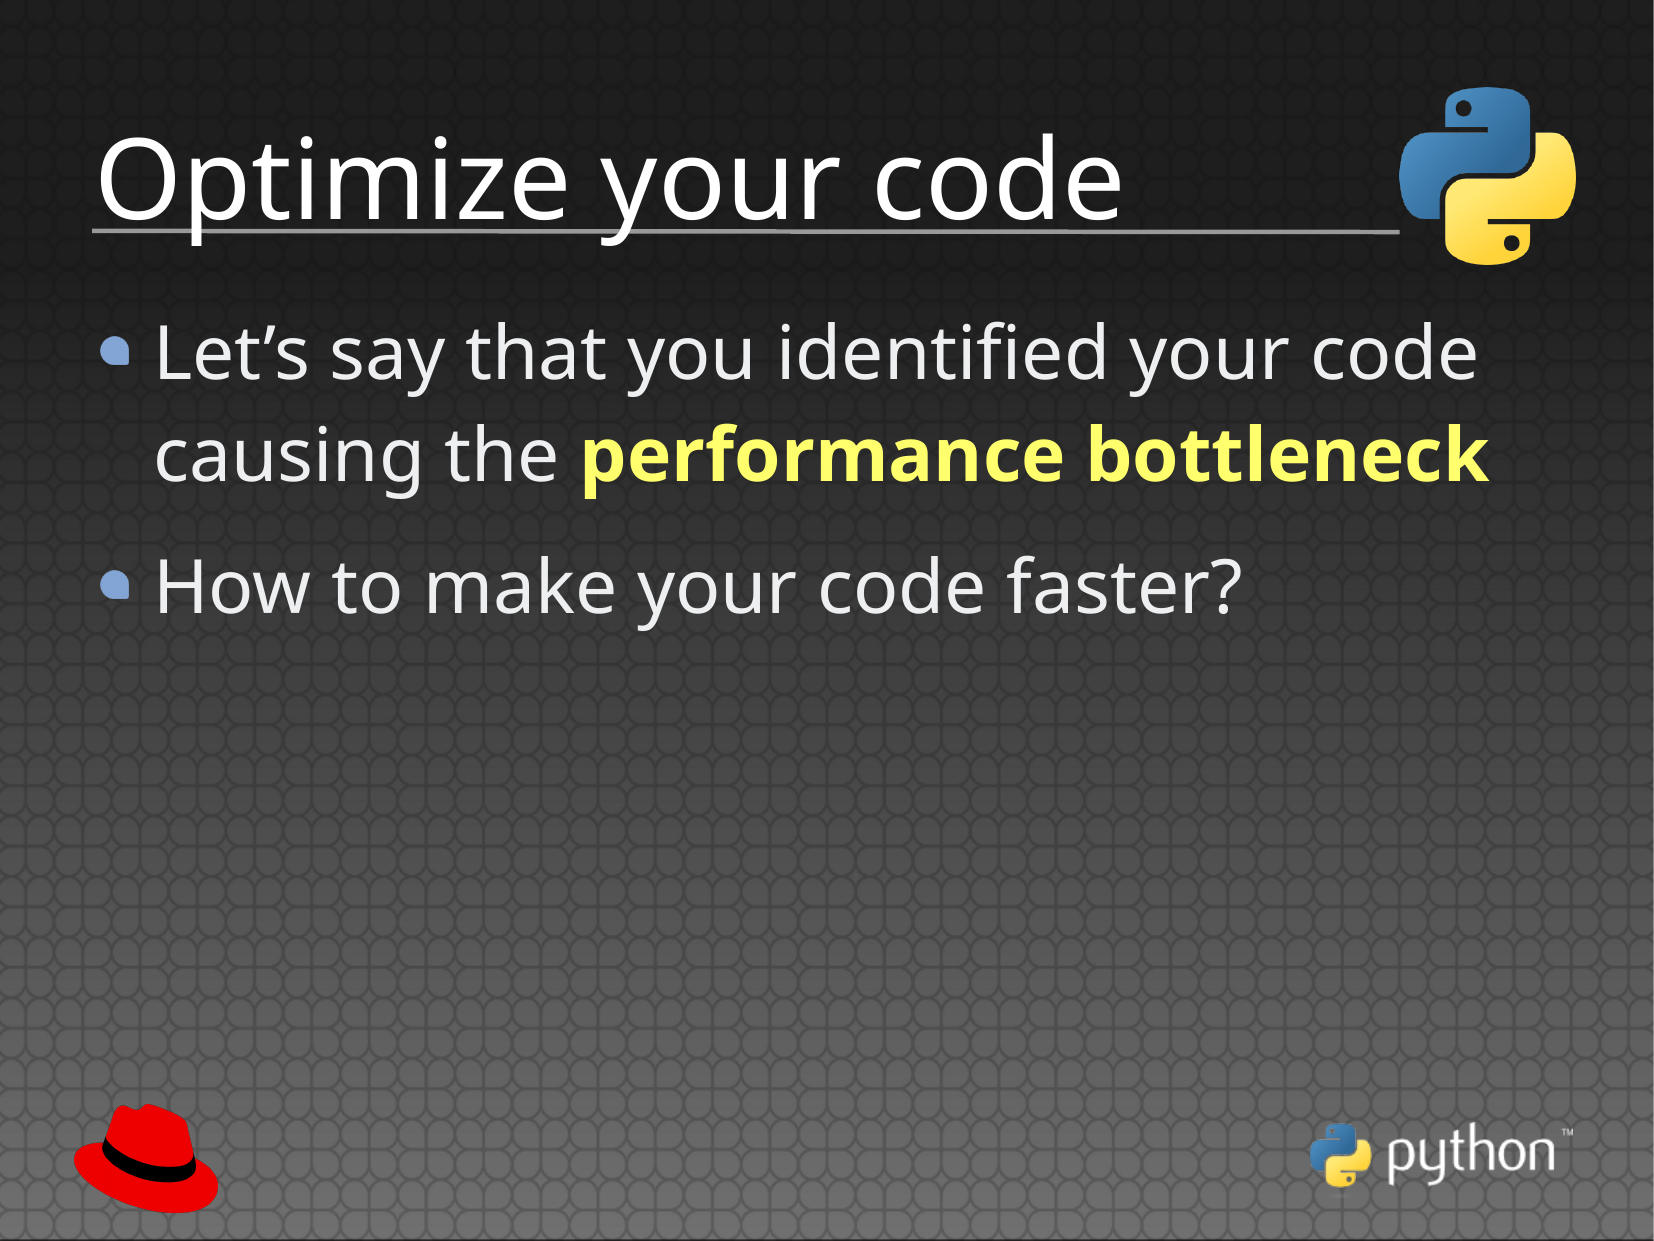

Optimize your code
# Let’s say that you identified your code causing the performance bottleneck
How to make your code faster?